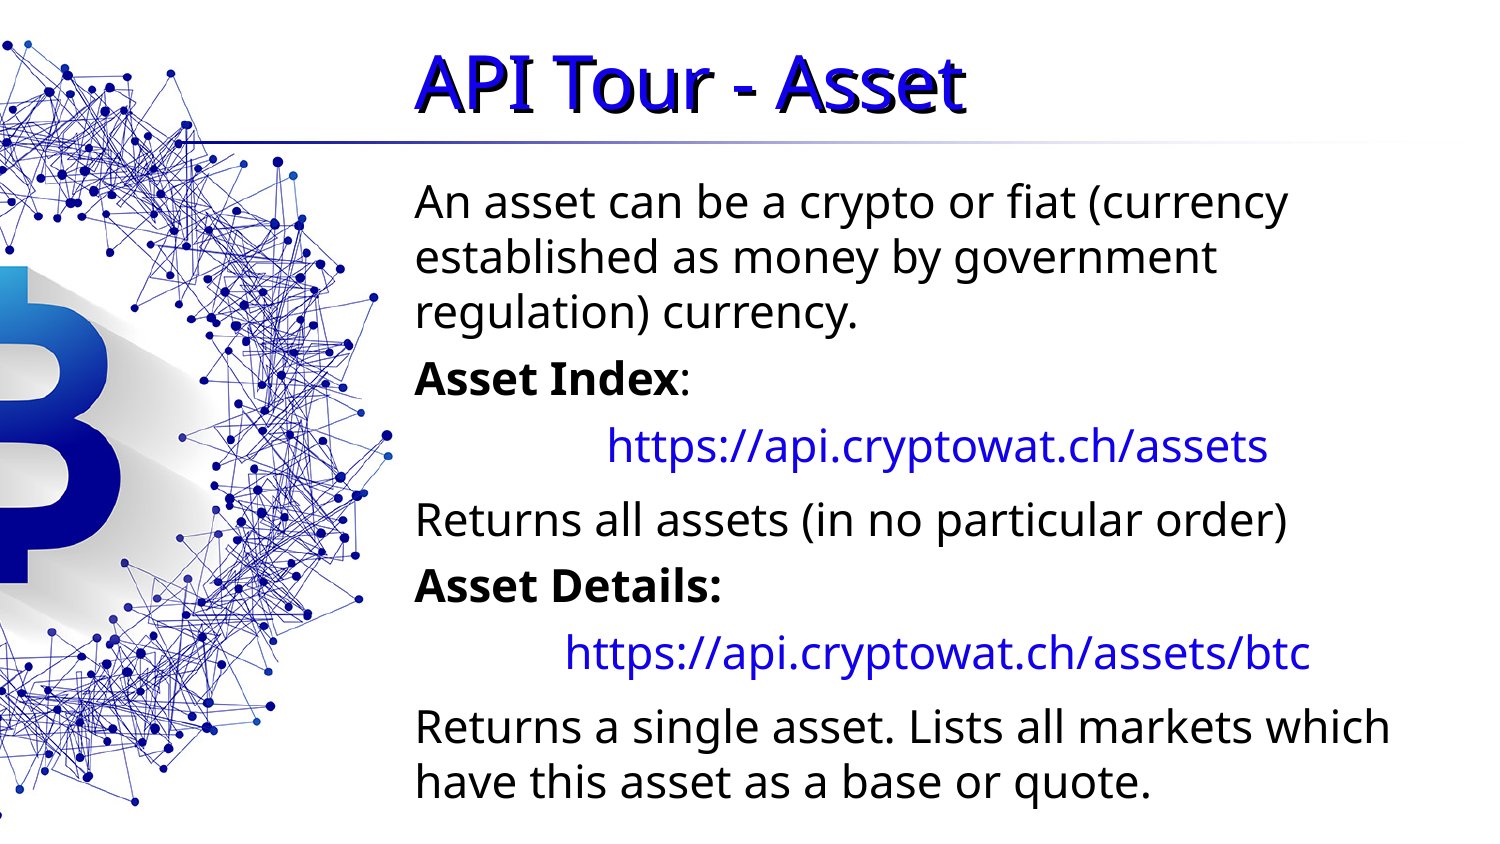

# API Tour - Asset
An asset can be a crypto or fiat (currency established as money by government regulation) currency.
Asset Index:
https://api.cryptowat.ch/assets
Returns all assets (in no particular order)
Asset Details:
https://api.cryptowat.ch/assets/btc
Returns a single asset. Lists all markets which have this asset as a base or quote.